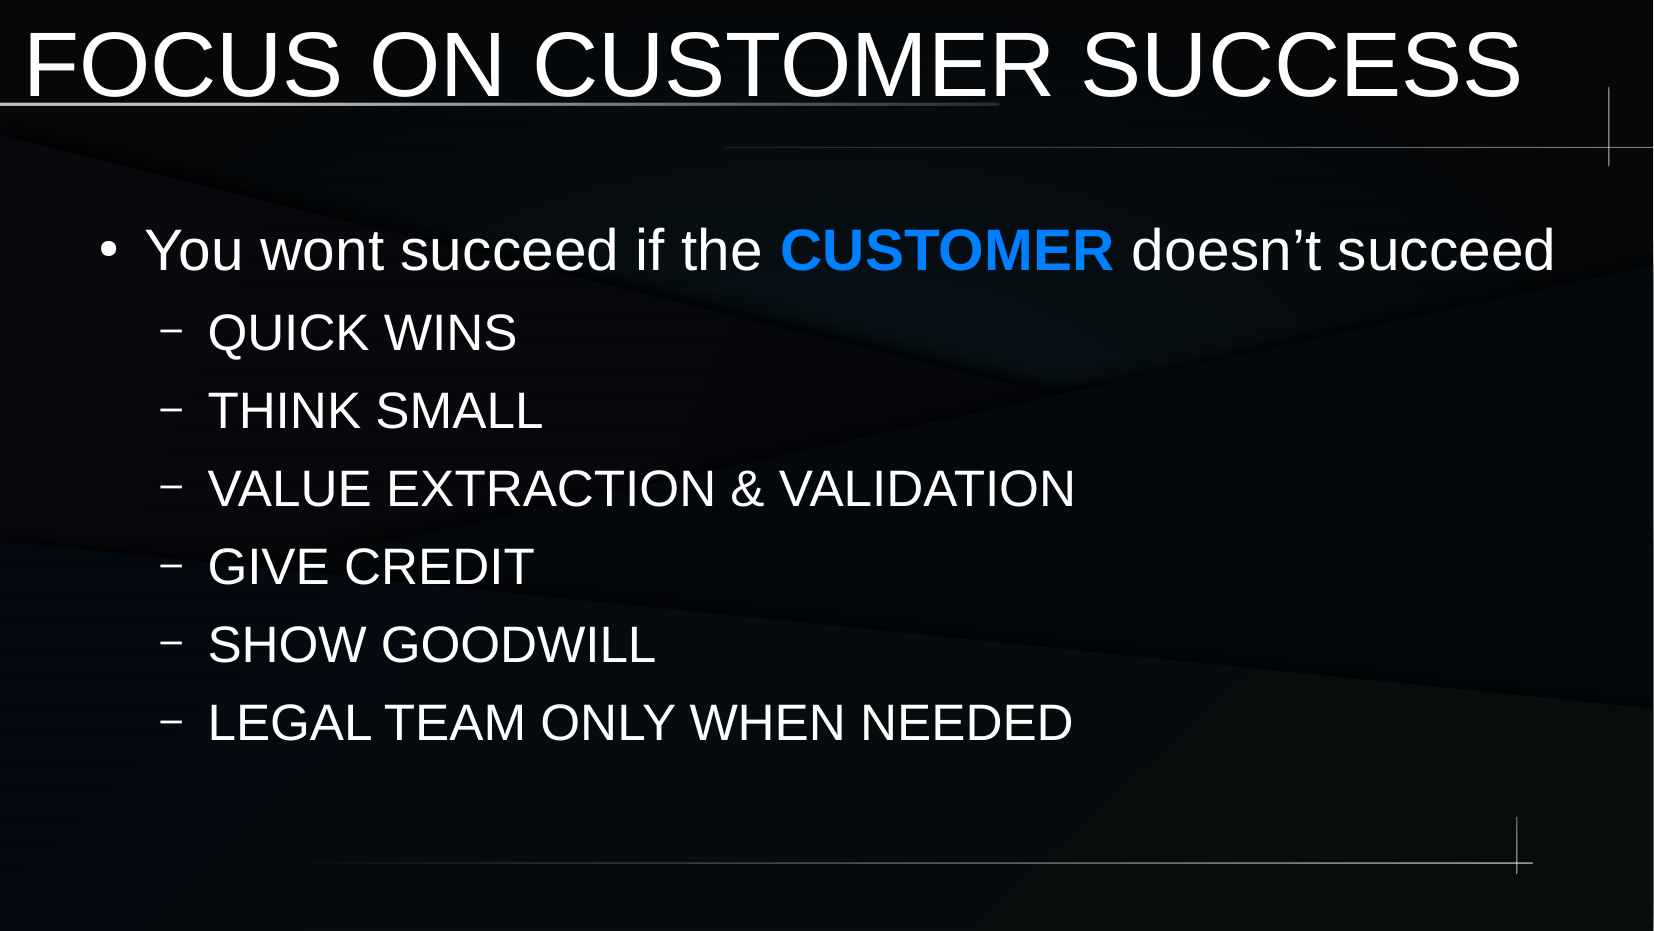

# FOCUS ON CUSTOMER SUCCESS
You wont succeed if the CUSTOMER doesn’t succeed
QUICK WINS
THINK SMALL
VALUE EXTRACTION & VALIDATION
GIVE CREDIT
SHOW GOODWILL
LEGAL TEAM ONLY WHEN NEEDED